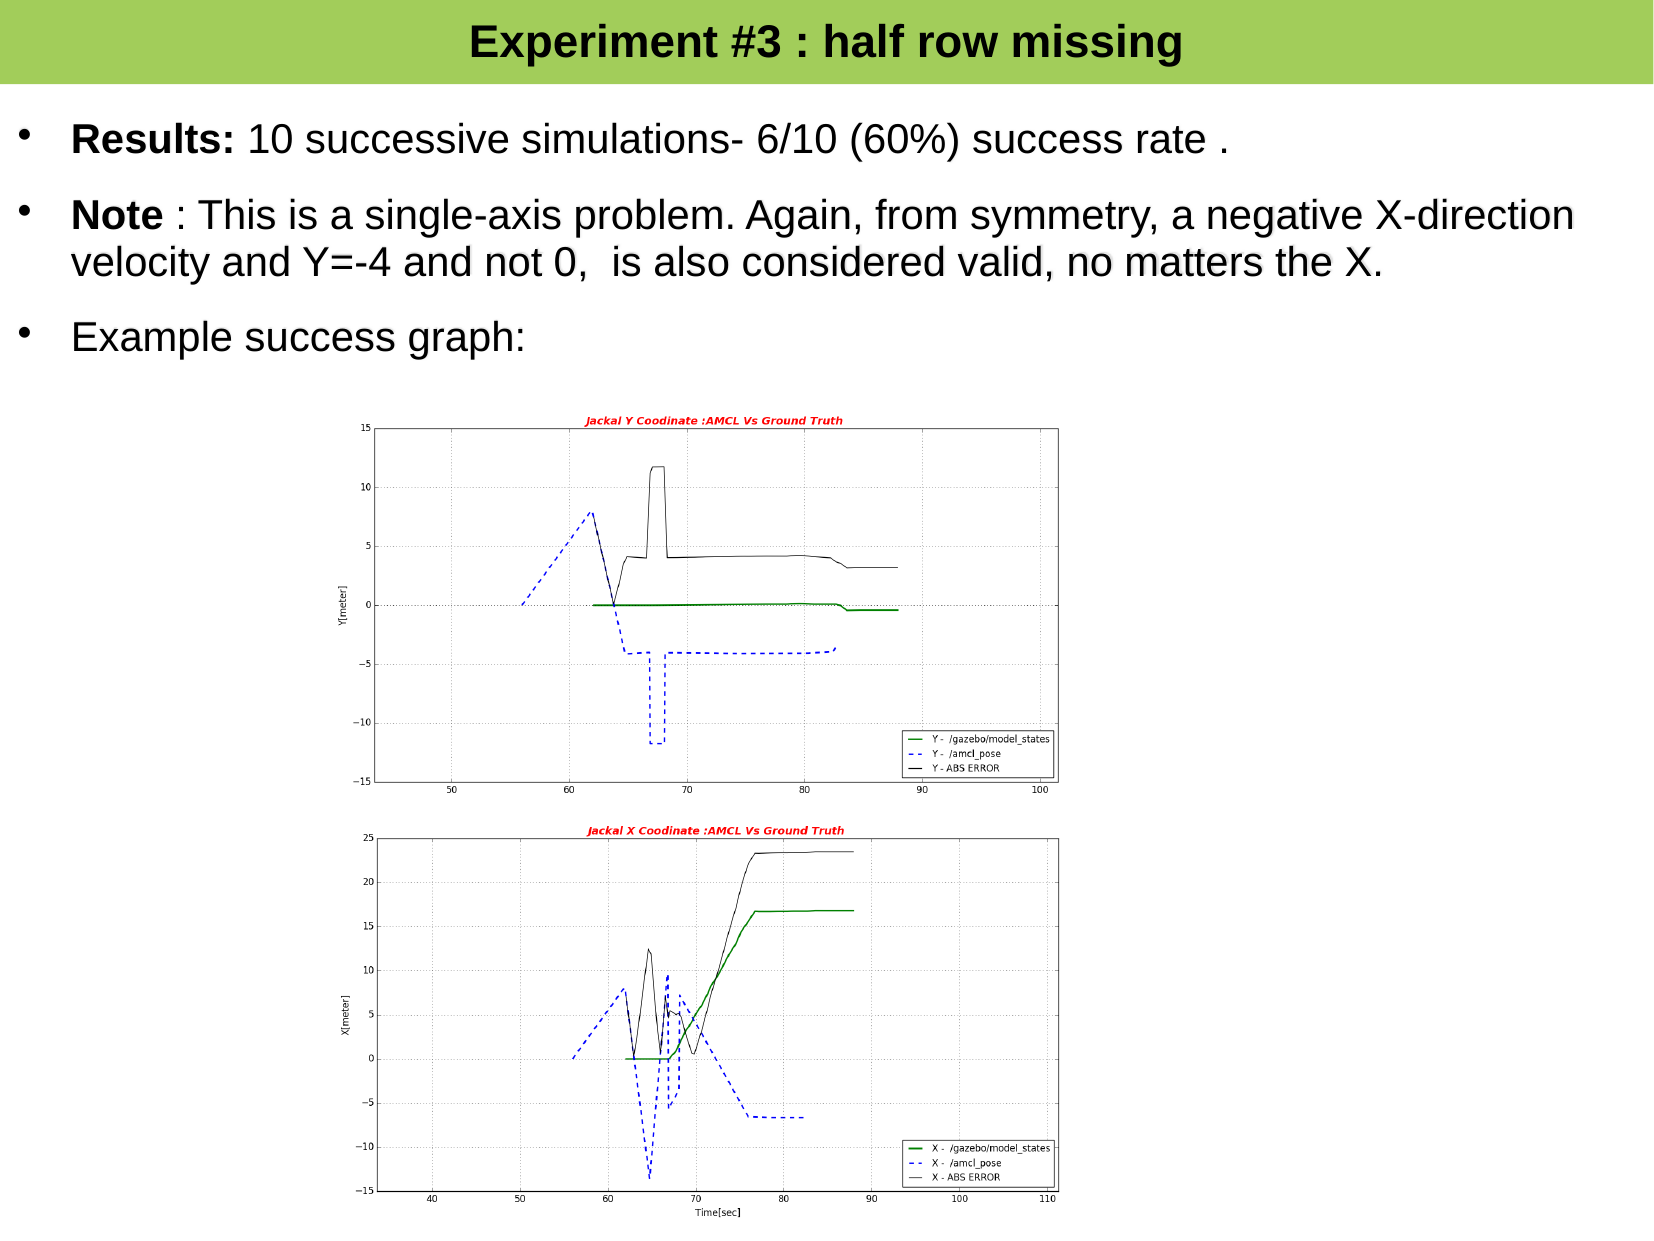

# Experiment #3 : half row missing
Results: 10 successive simulations- 6/10 (60%) success rate .
Note : This is a single-axis problem. Again, from symmetry, a negative X-direction velocity and Y=-4 and not 0, is also considered valid, no matters the X.
Example success graph: